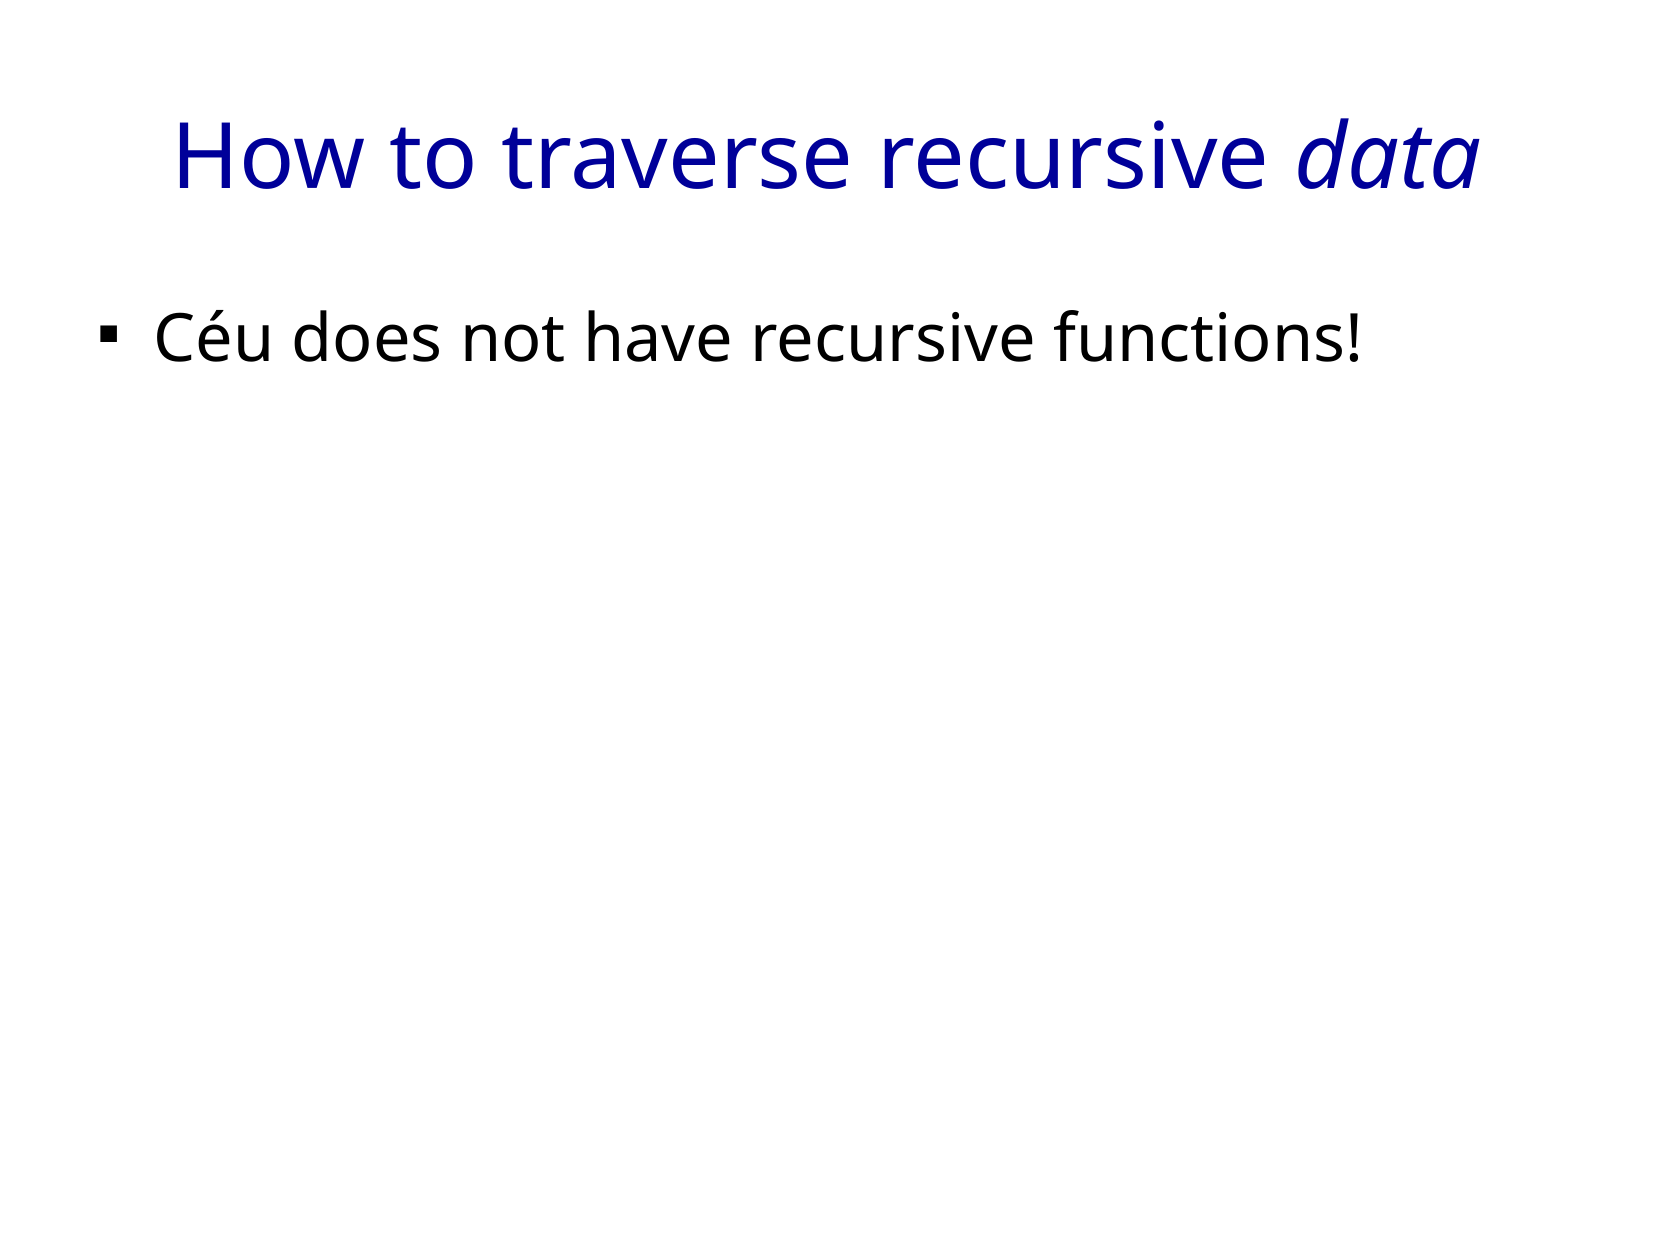

# How to traverse recursive data
Céu does not have recursive functions!